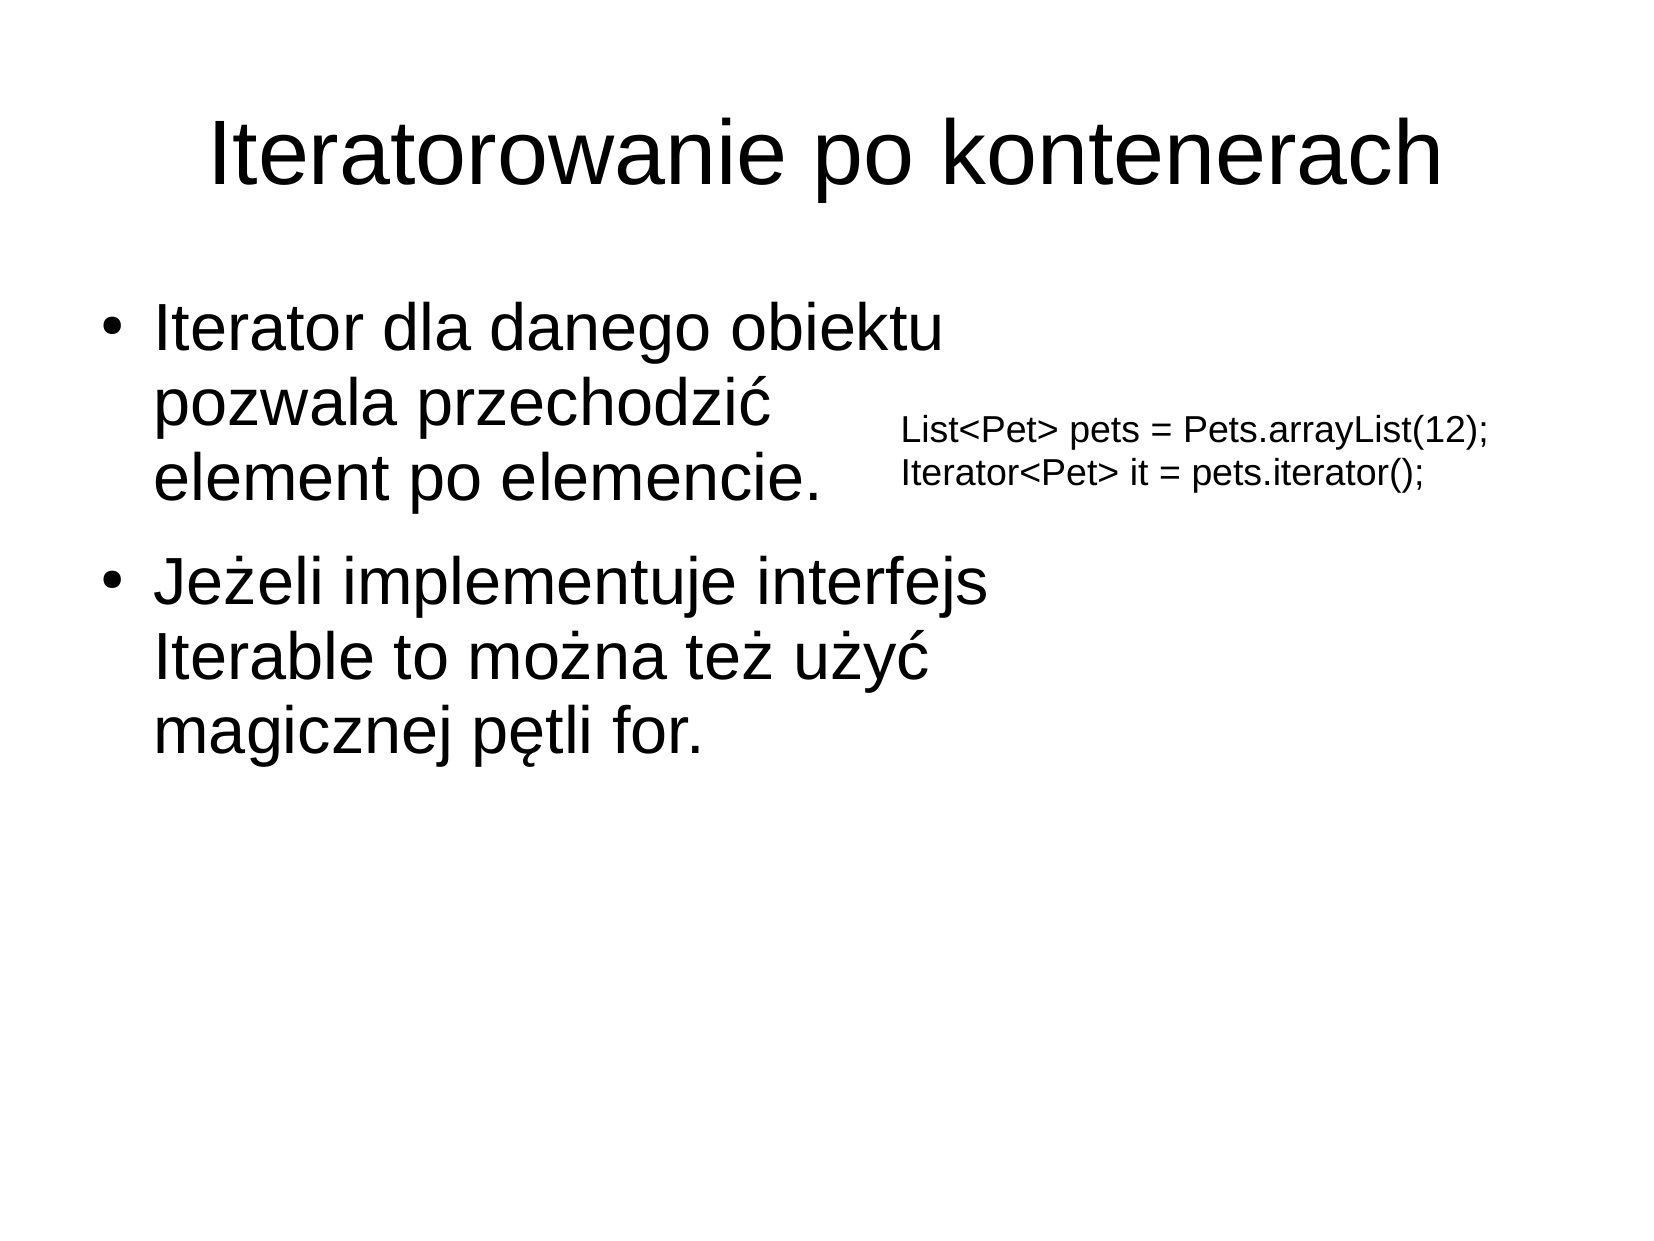

# Iteratorowanie po kontenerach
Iterator dla danego obiektu pozwala przechodzić element po elemencie.
Jeżeli implementuje interfejs Iterable to można też użyć magicznej pętli for.
List<Pet> pets = Pets.arrayList(12);
Iterator<Pet> it = pets.iterator();